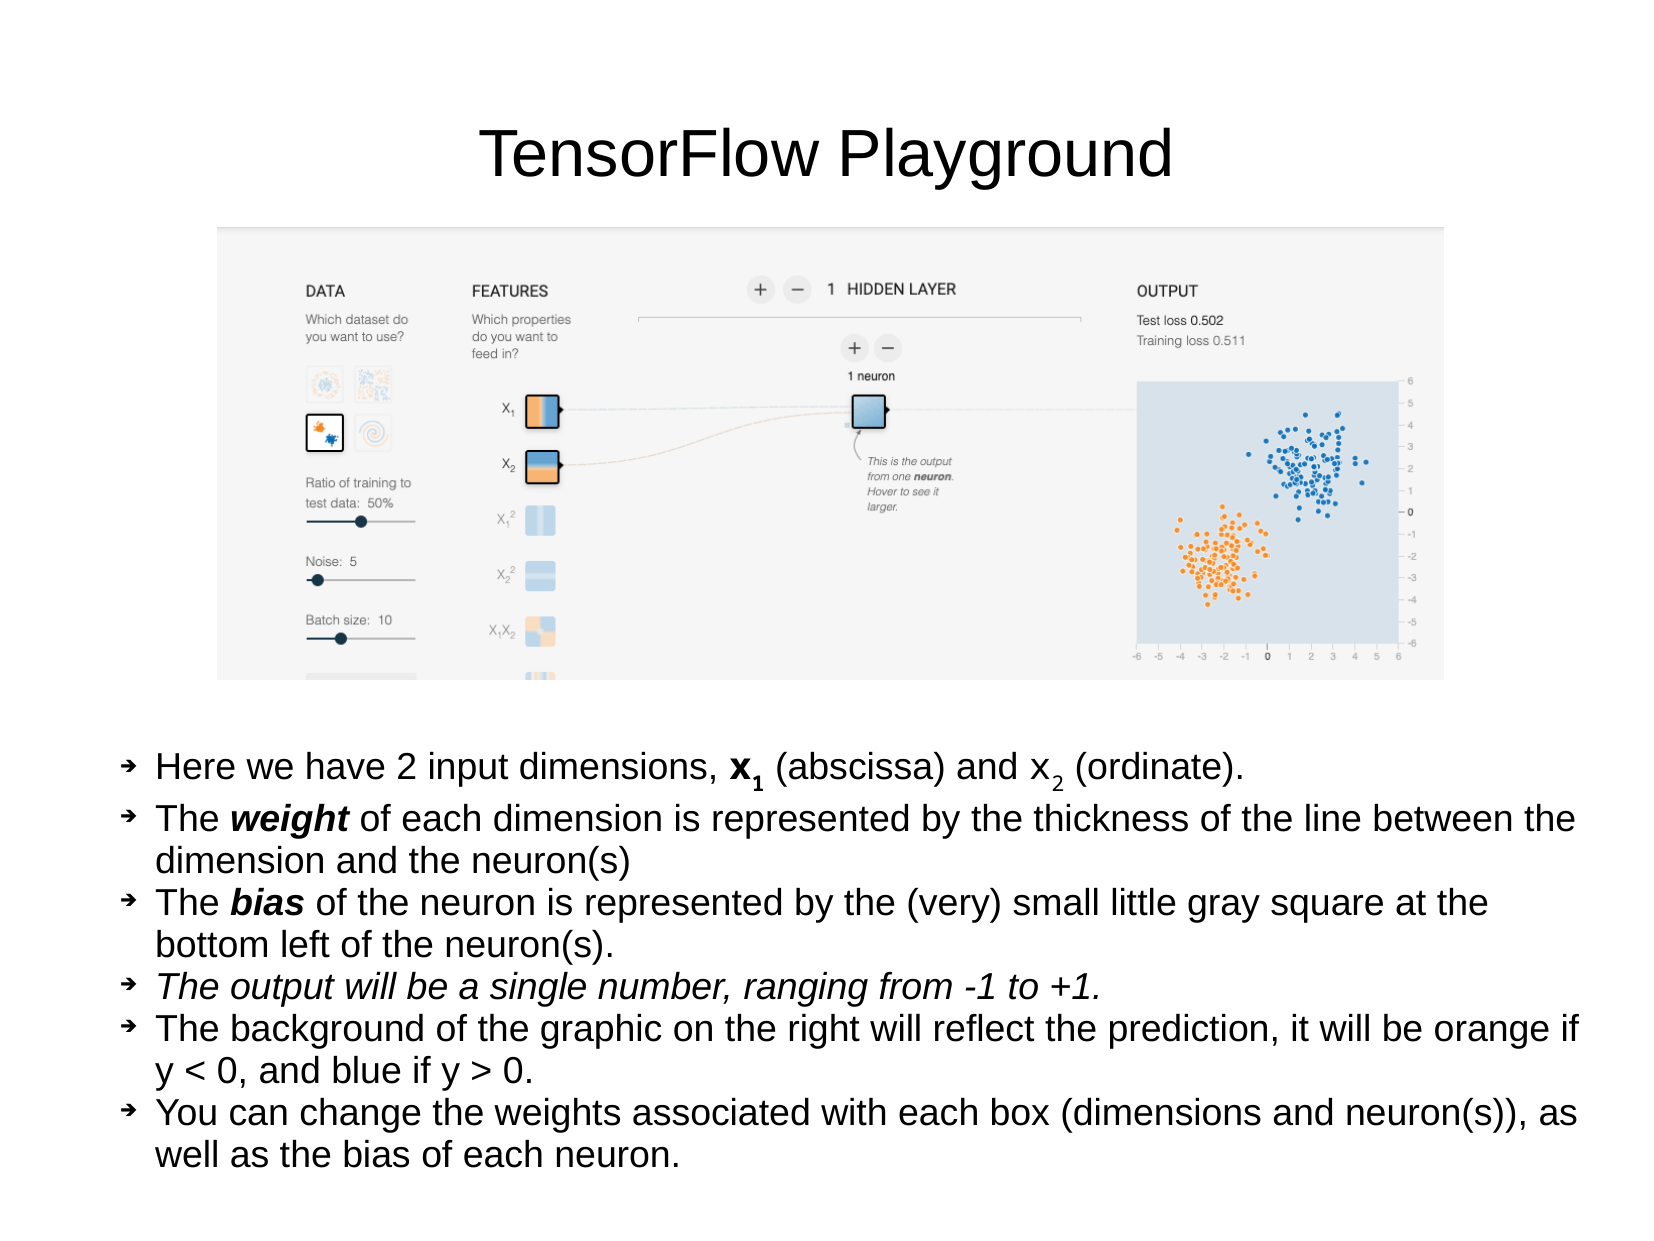

# TensorFlow Playground
Here we have 2 input dimensions, x1 (abscissa) and x2 (ordinate).
The weight of each dimension is represented by the thickness of the line between the dimension and the neuron(s)
The bias of the neuron is represented by the (very) small little gray square at the bottom left of the neuron(s).
The output will be a single number, ranging from -1 to +1.
The background of the graphic on the right will reflect the prediction, it will be orange if y < 0, and blue if y > 0.
You can change the weights associated with each box (dimensions and neuron(s)), as well as the bias of each neuron.